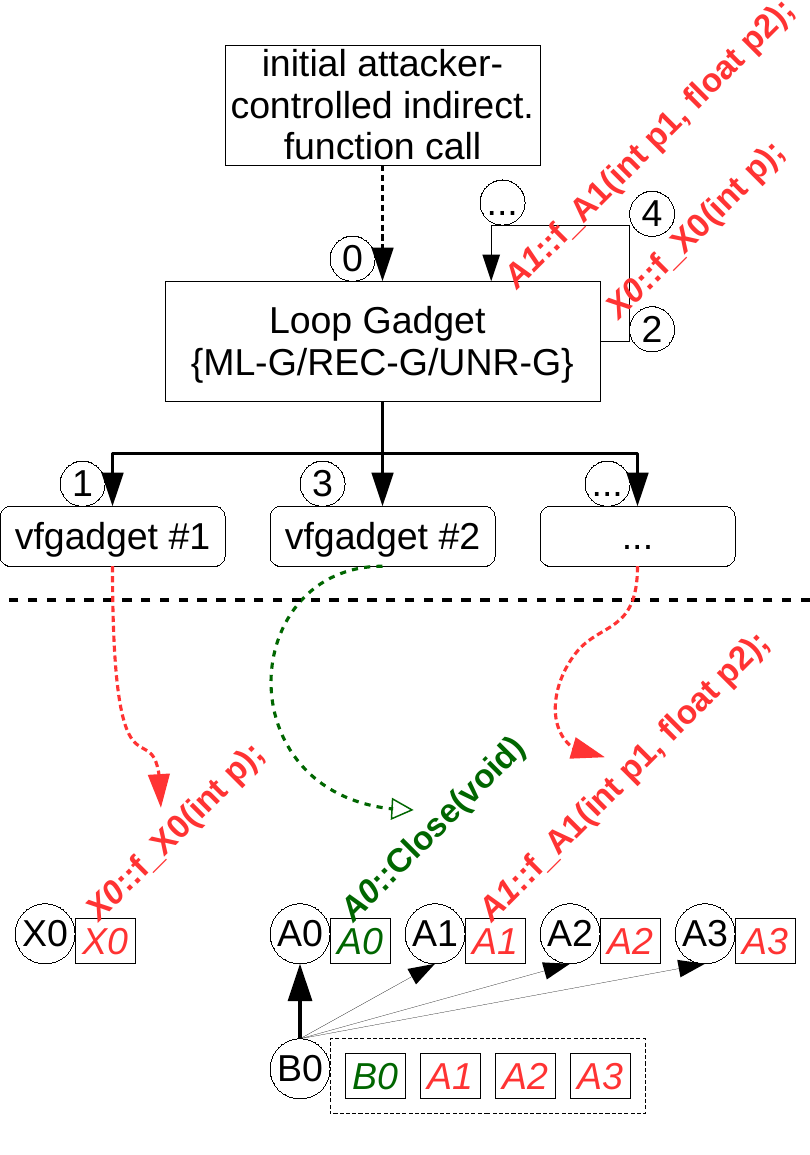

initial attacker-
controlled indirect.
function call
A1::f_A1(int p1, float p2);
...
4
X0::f_X0(int p);
0
Loop Gadget
{ML-G/REC-G/UNR-G}
2
1
3
...
vfgadget #1
vfgadget #2
...
A1::f_A1(int p1, float p2);
X0::f_X0(int p);
A0::Close(void)
X0
A0
A1
A2
A3
X0
A0
A1
A2
A3
B0
B0
A1
A2
A3